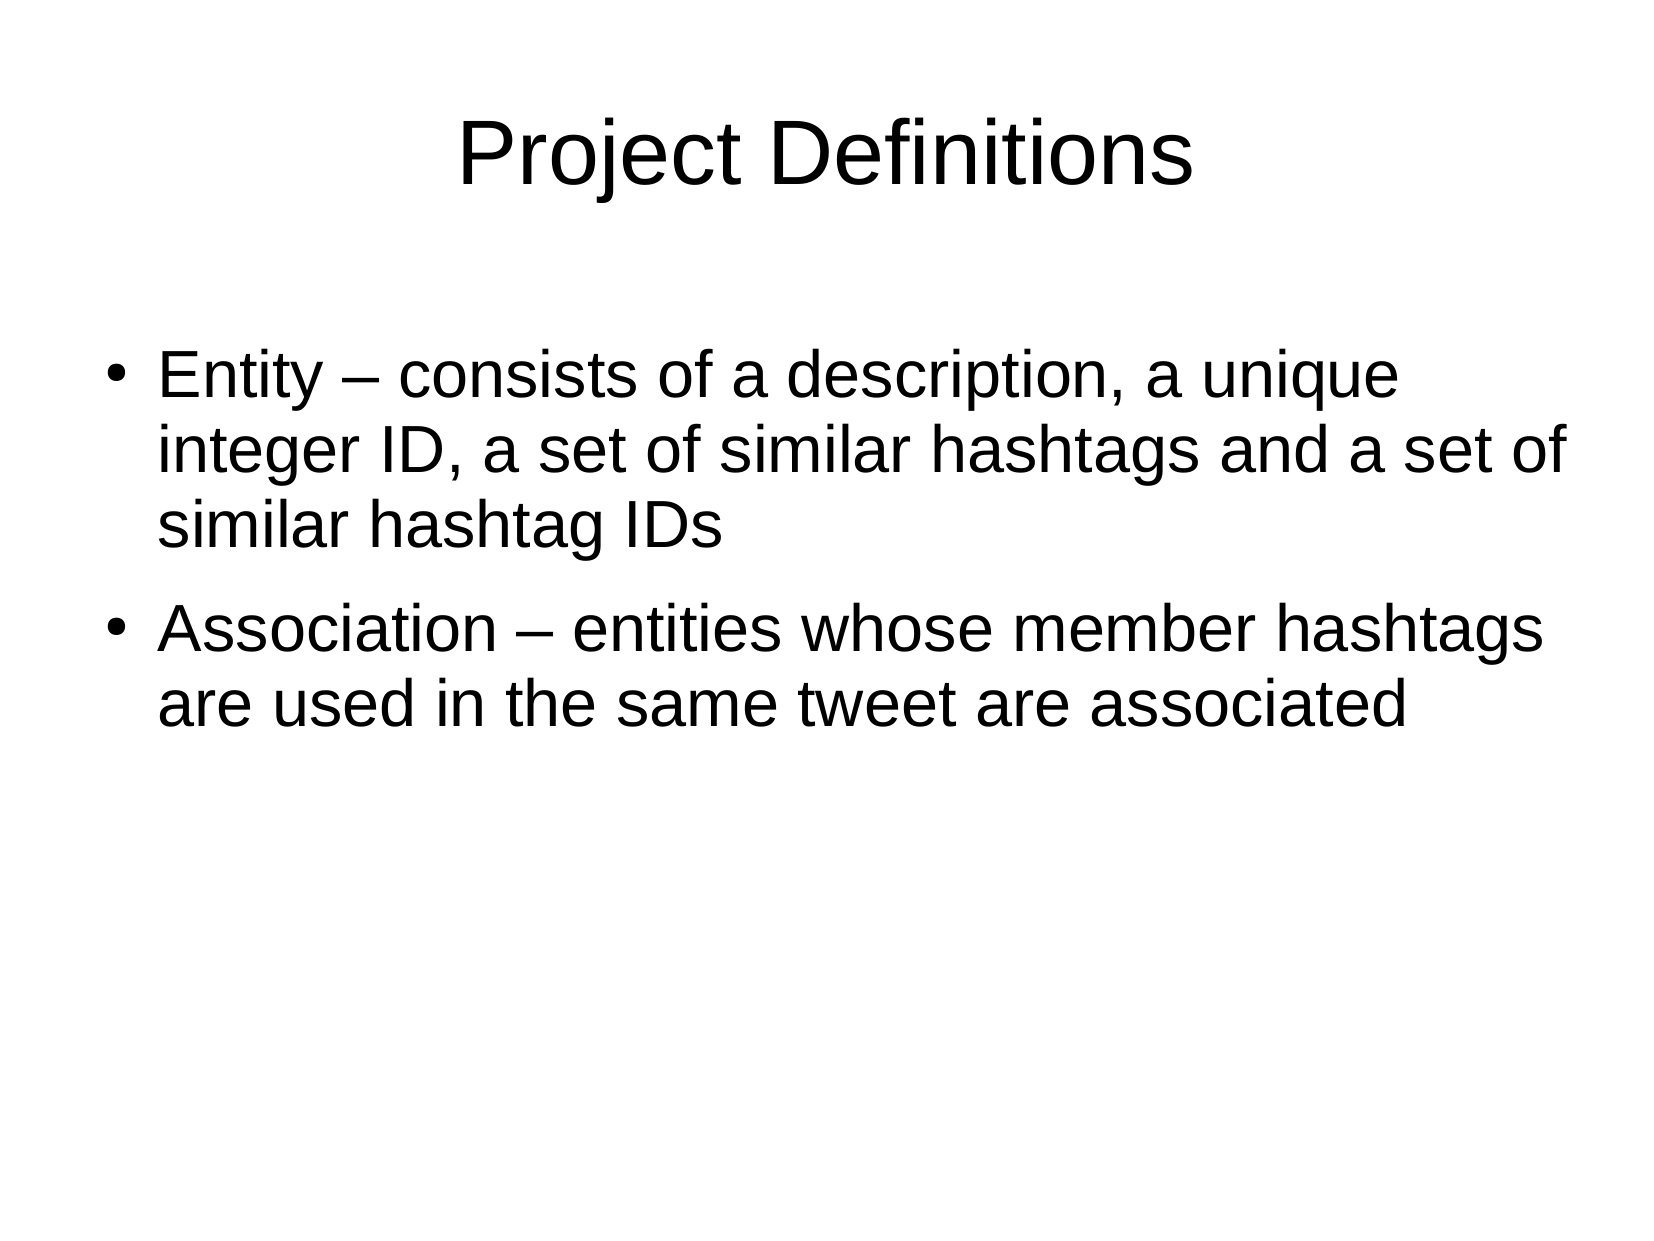

# Project Definitions
Entity – consists of a description, a unique integer ID, a set of similar hashtags and a set of similar hashtag IDs
Association – entities whose member hashtags are used in the same tweet are associated